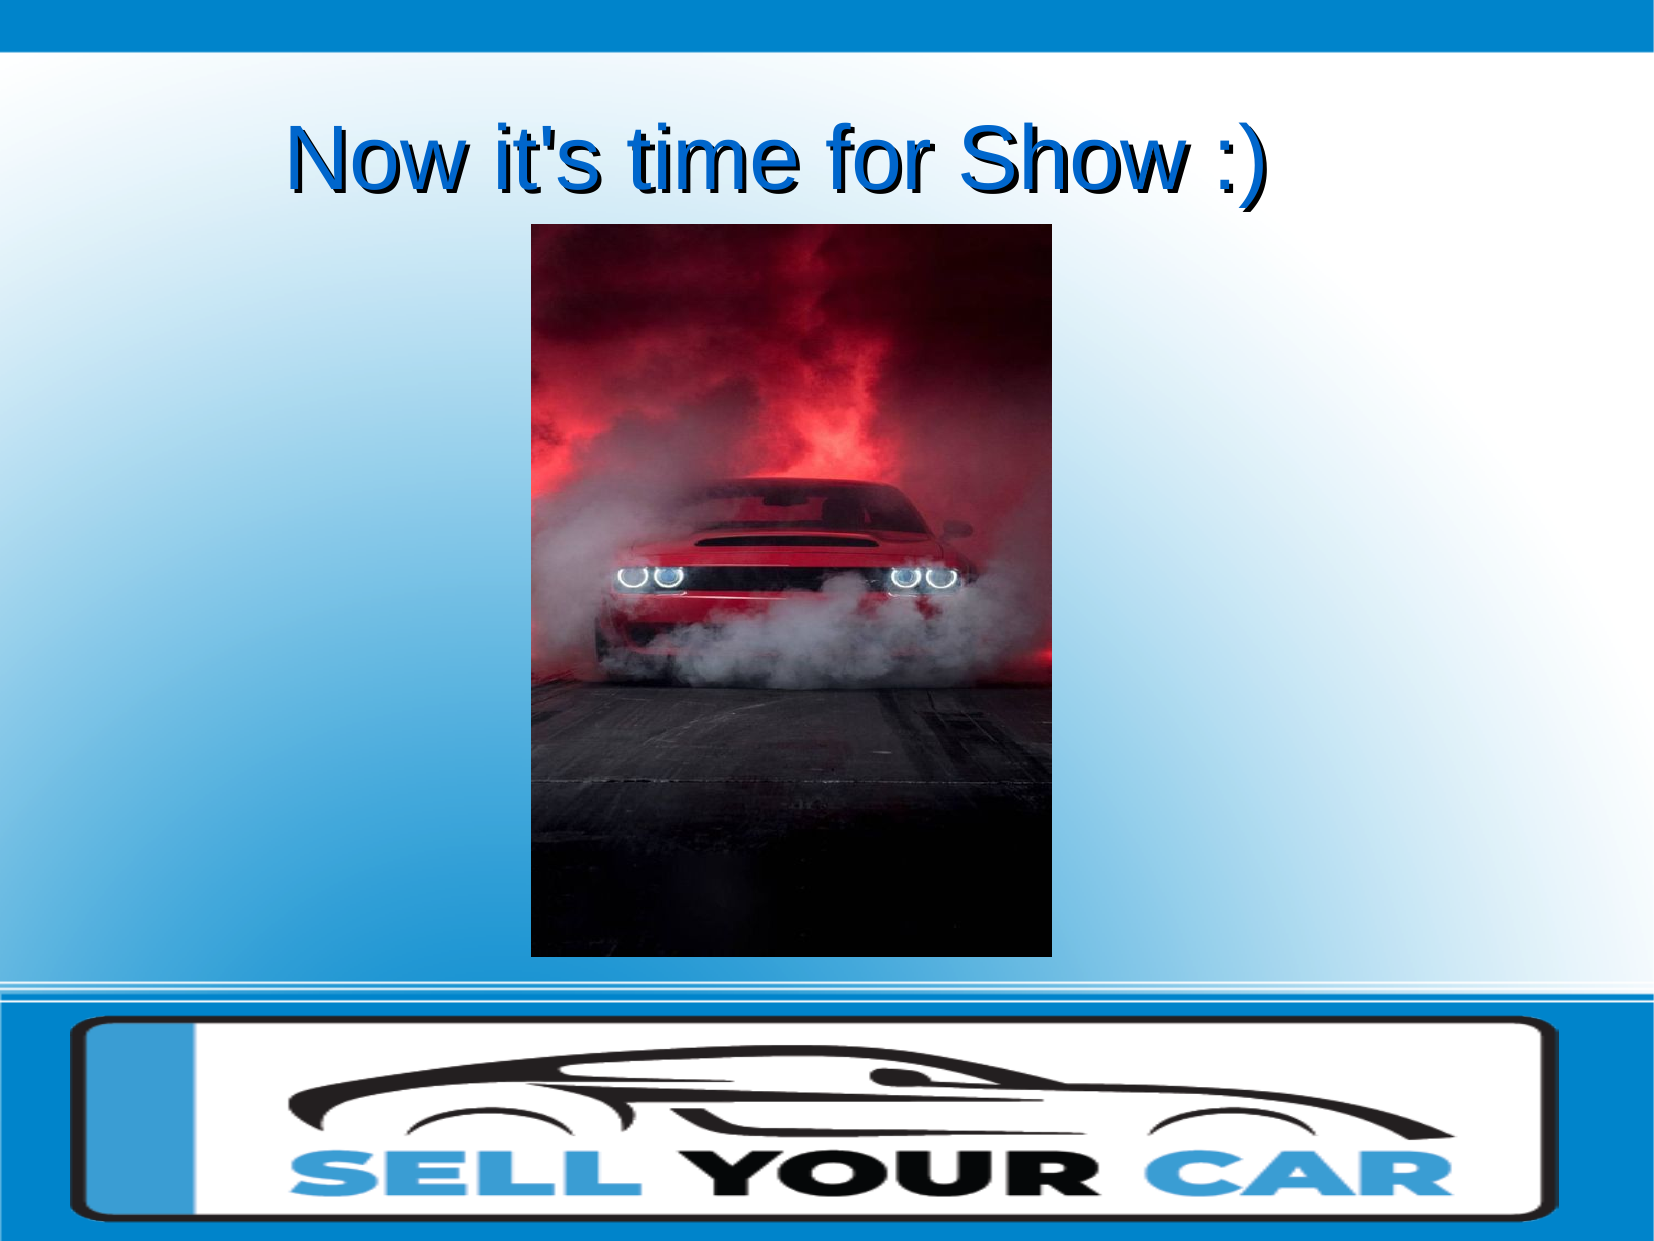

Now it's time for Show :)
# State the alternative strategies
List the pros and cons of each strategy
Give a forecast of costs